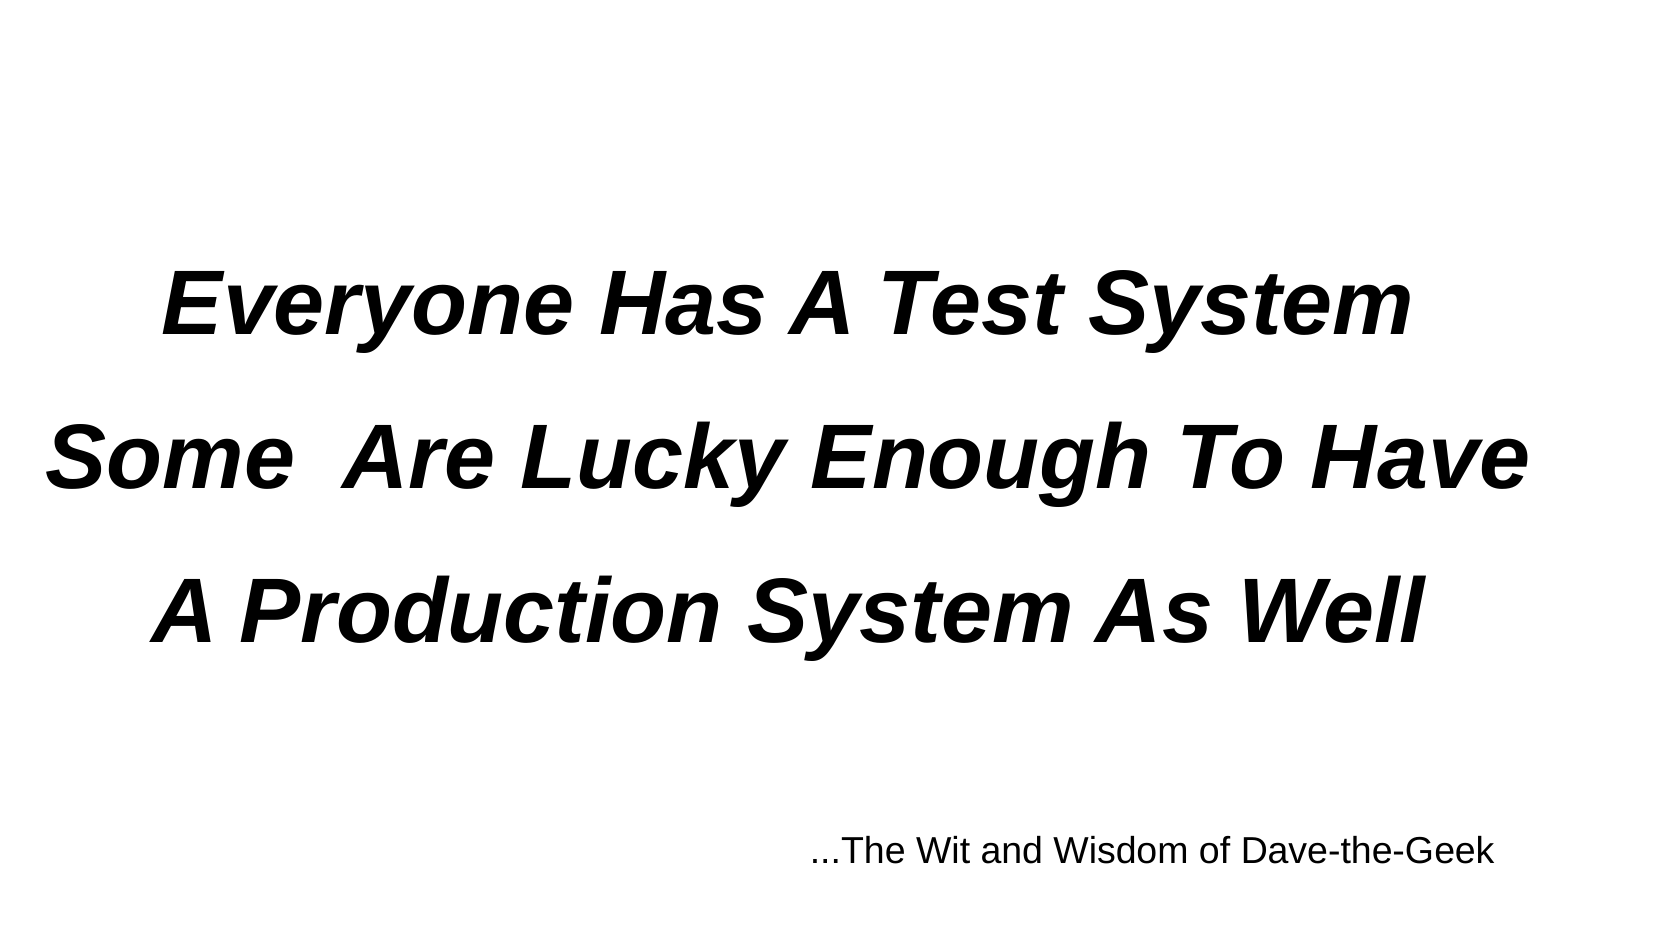

# Everyone Has A Test System Some Are Lucky Enough To Have A Production System As Well
...The Wit and Wisdom of Dave-the-Geek